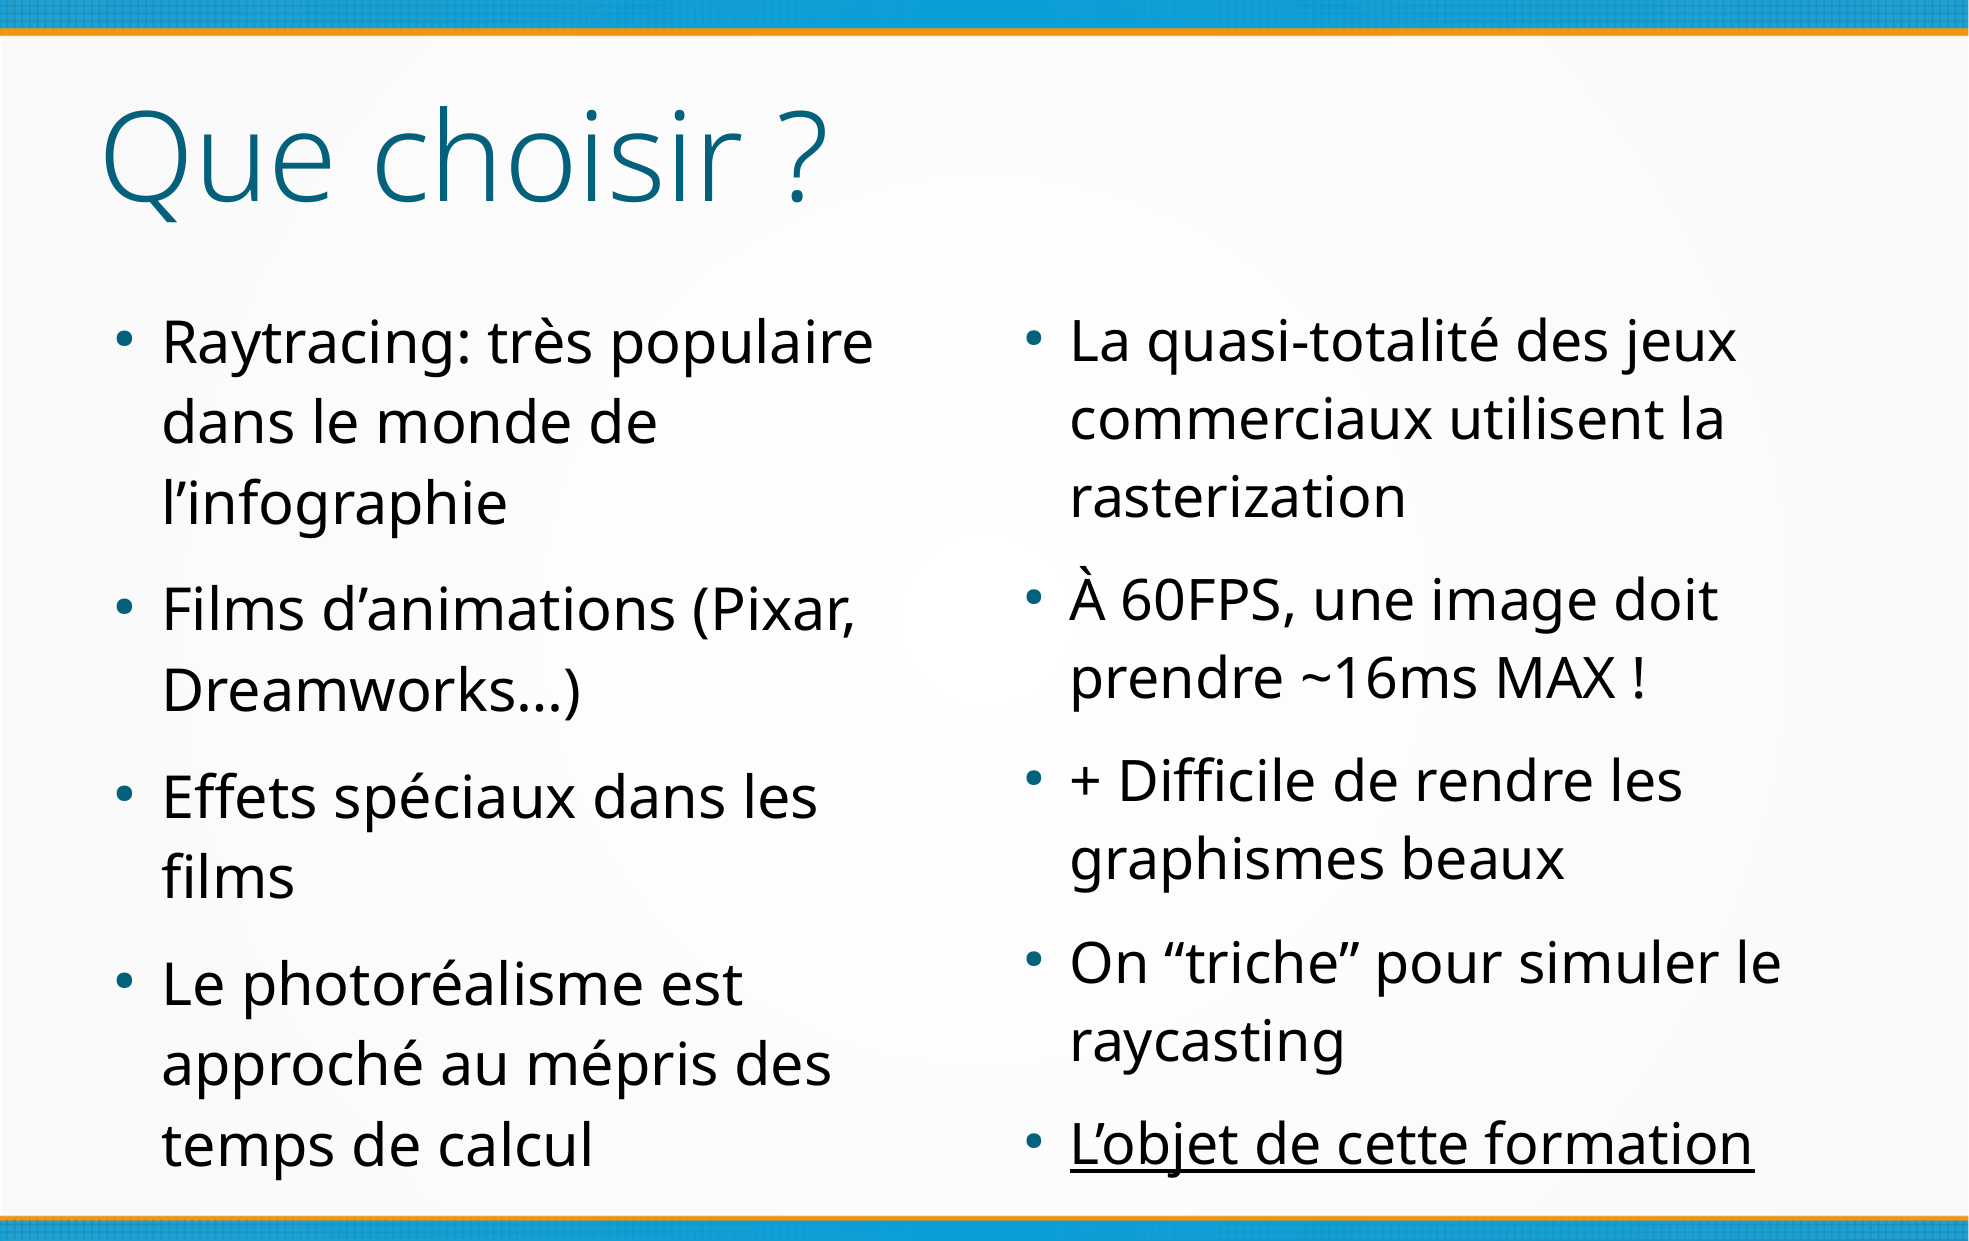

# Que choisir ?
Raytracing: très populaire dans le monde de l’infographie
Films d’animations (Pixar, Dreamworks…)
Effets spéciaux dans les films
Le photoréalisme est approché au mépris des temps de calcul
La quasi-totalité des jeux commerciaux utilisent la rasterization
À 60FPS, une image doit prendre ~16ms MAX !
+ Difficile de rendre les graphismes beaux
On “triche” pour simuler le raycasting
L’objet de cette formation